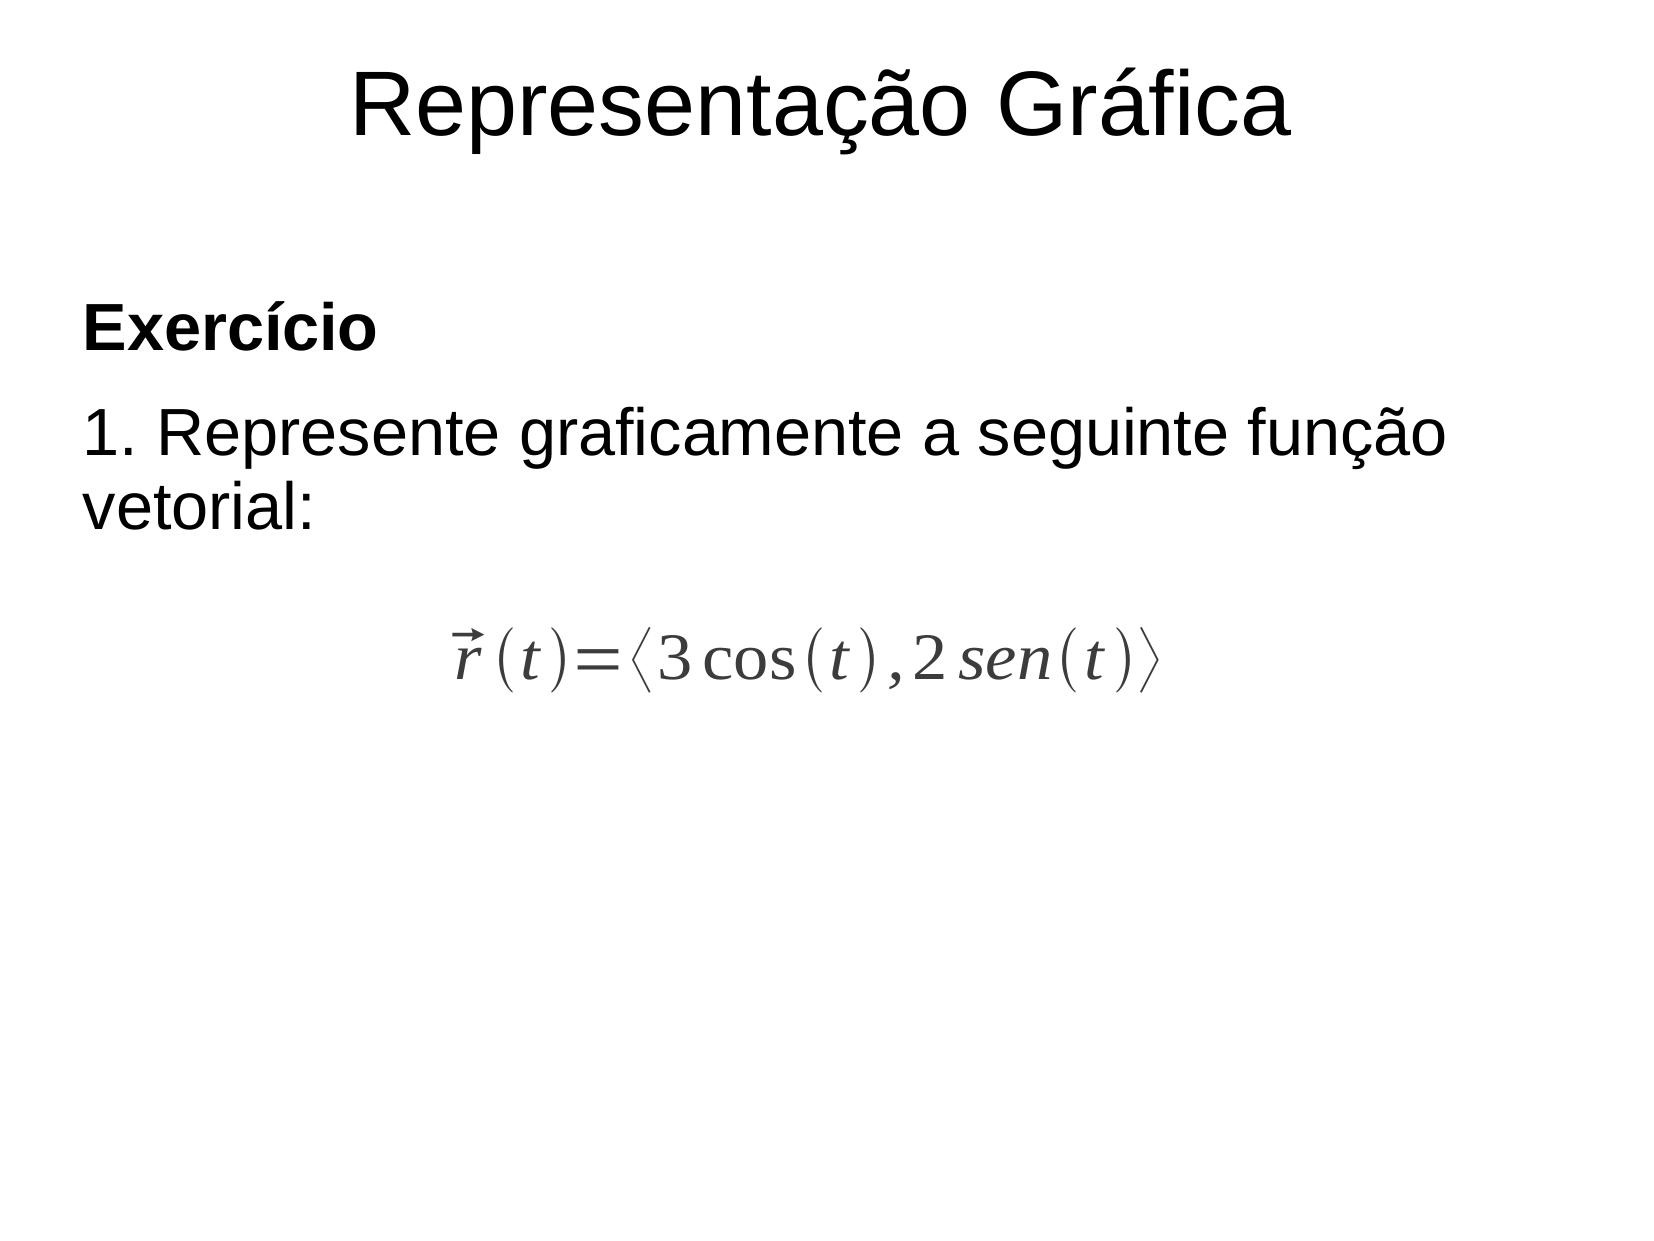

Representação Gráfica
# Exercício
1. Represente graficamente a seguinte função vetorial: